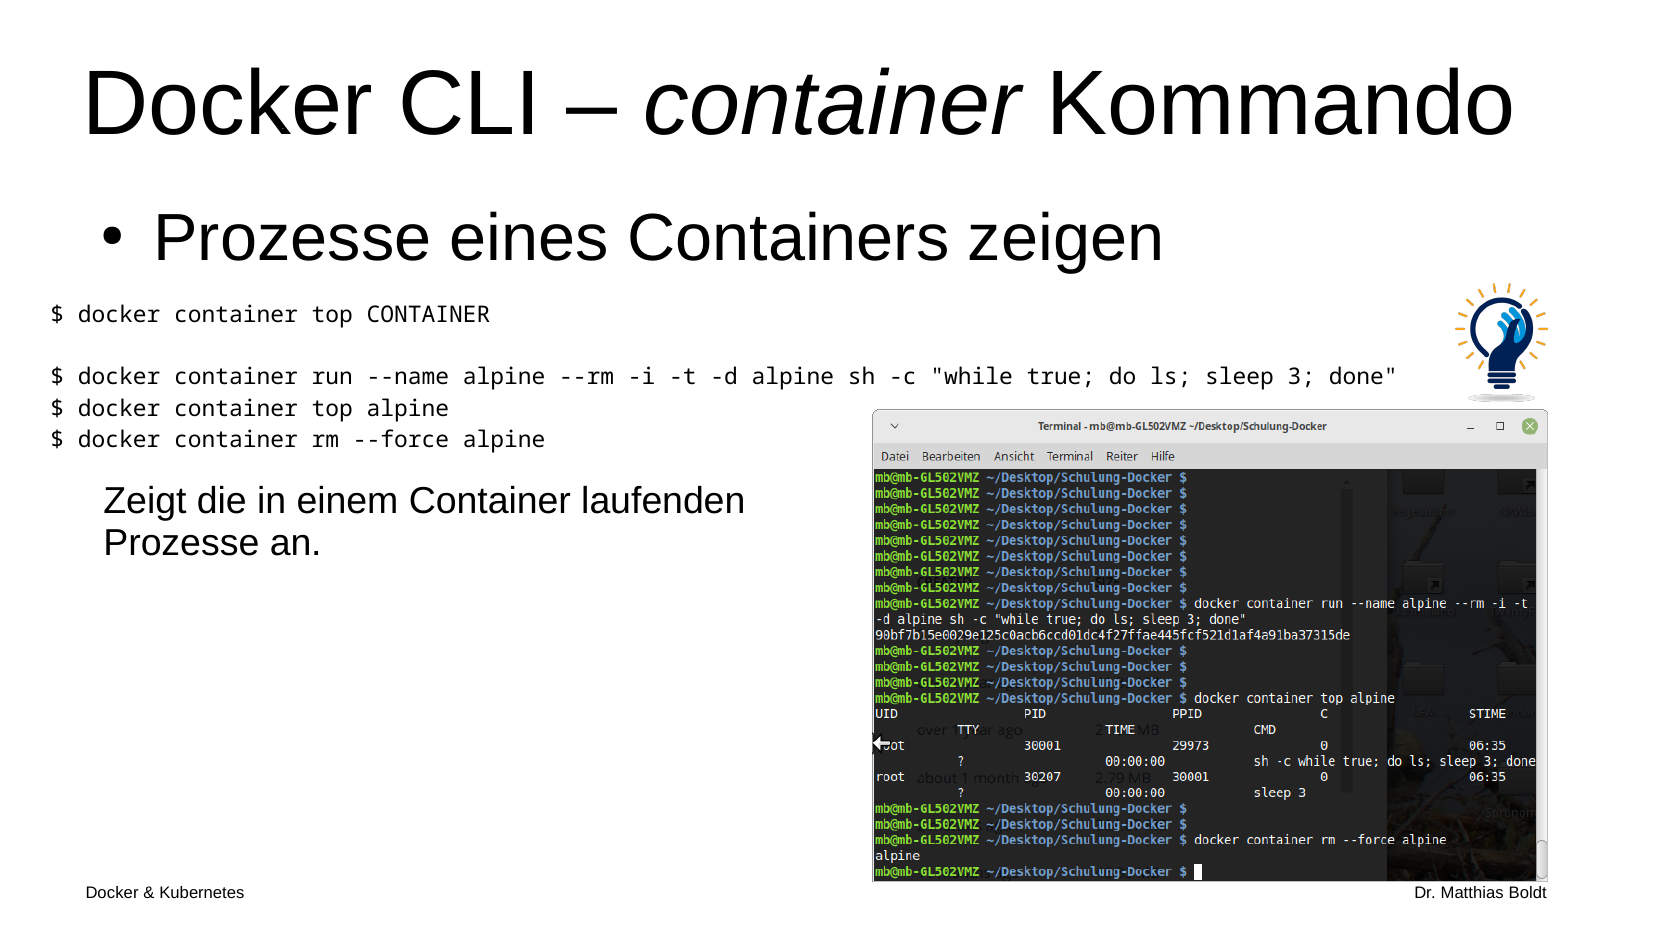

# Docker CLI – container Kommando
Prozesse eines Containers zeigen
$ docker container top CONTAINER
$ docker container run --name alpine --rm -i -t -d alpine sh -c "while true; do ls; sleep 3; done"
$ docker container top alpine
$ docker container rm --force alpine
Zeigt die in einem Container laufenden Prozesse an.
Docker & Kubernetes																Dr. Matthias Boldt